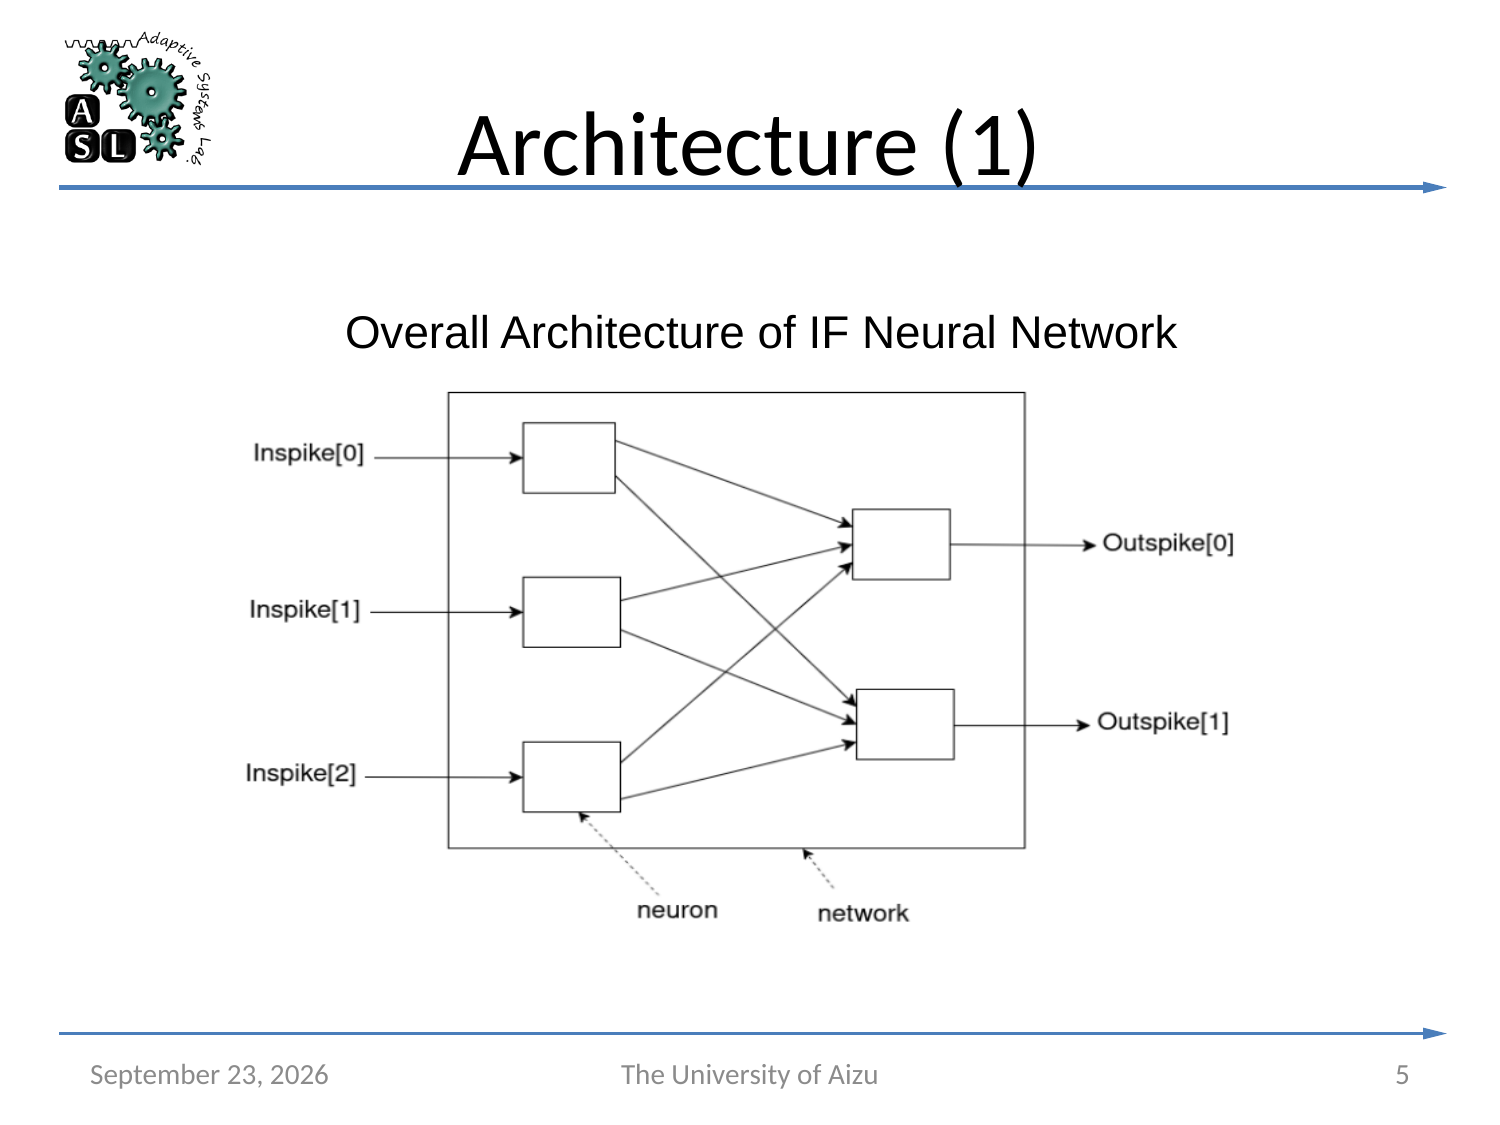

# Architecture (1)
Overall Architecture of IF Neural Network
The University of Aizu